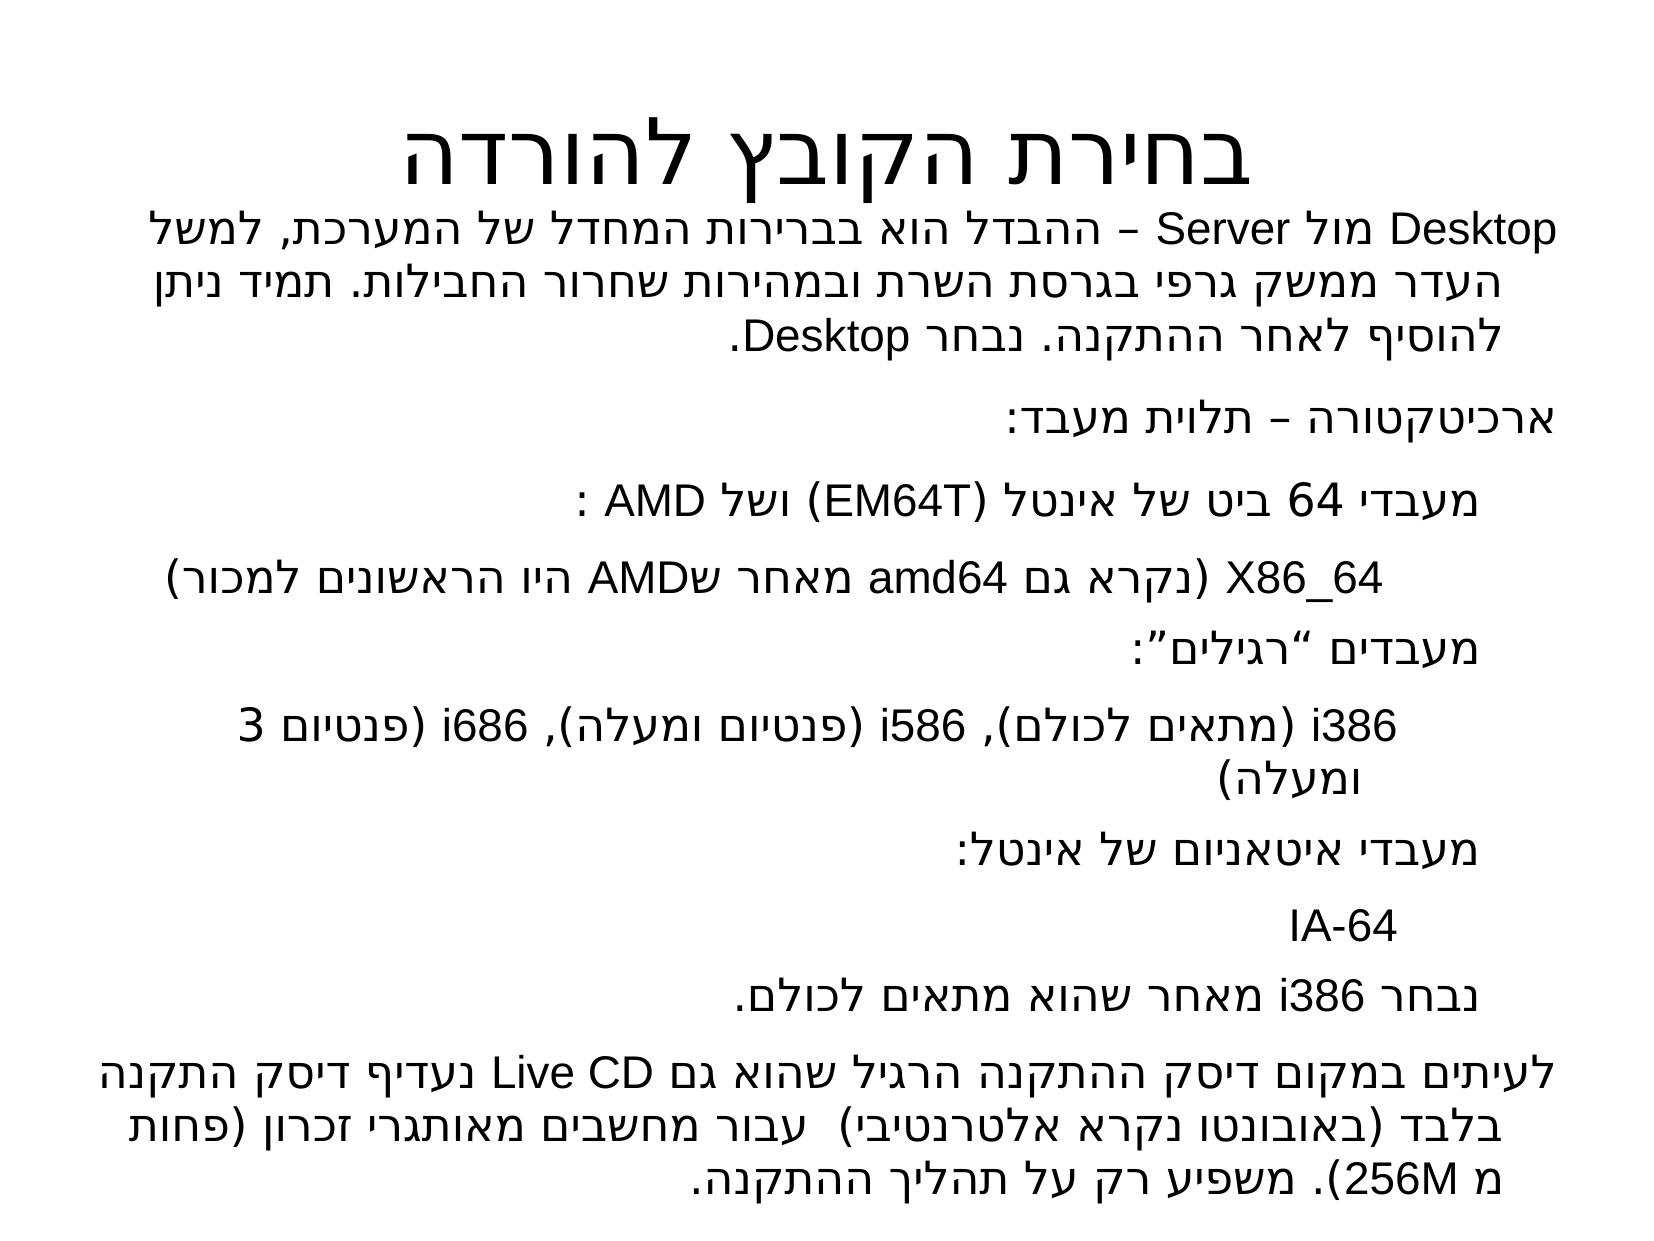

# בחירת הקובץ להורדה
Desktop מול Server – ההבדל הוא בברירות המחדל של המערכת, למשל העדר ממשק גרפי בגרסת השרת ובמהירות שחרור החבילות. תמיד ניתן להוסיף לאחר ההתקנה. נבחר Desktop.
ארכיטקטורה – תלוית מעבד:
מעבדי 64 ביט של אינטל (EM64T) ושל AMD :
 X86_64 (נקרא גם amd64 מאחר שAMD היו הראשונים למכור)
מעבדים “רגילים”:
i386 (מתאים לכולם), i586 (פנטיום ומעלה), i686 (פנטיום 3 ומעלה)
מעבדי איטאניום של אינטל:
IA-64
נבחר i386 מאחר שהוא מתאים לכולם.
לעיתים במקום דיסק ההתקנה הרגיל שהוא גם Live CD נעדיף דיסק התקנה בלבד (באובונטו נקרא אלטרנטיבי) עבור מחשבים מאותגרי זכרון (פחות מ 256M). משפיע רק על תהליך ההתקנה.